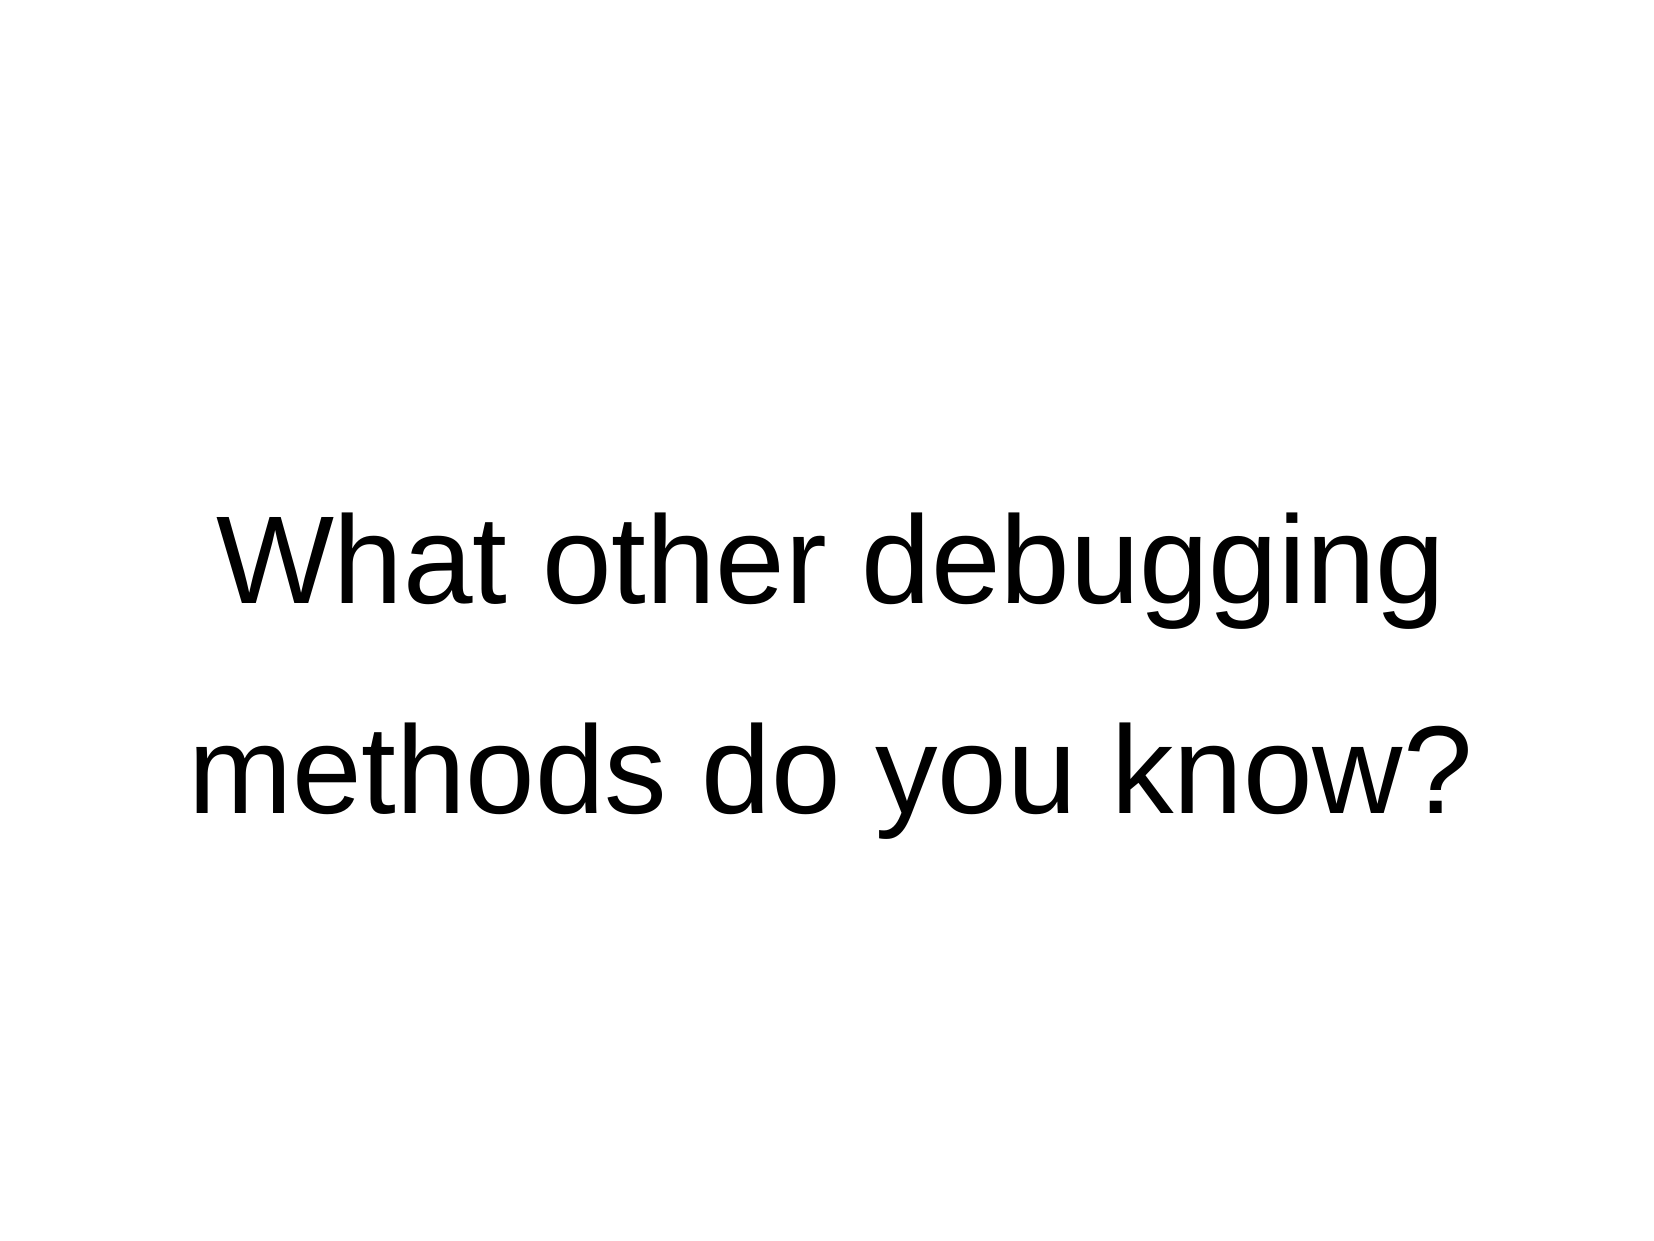

# What other debugging methods do you know?